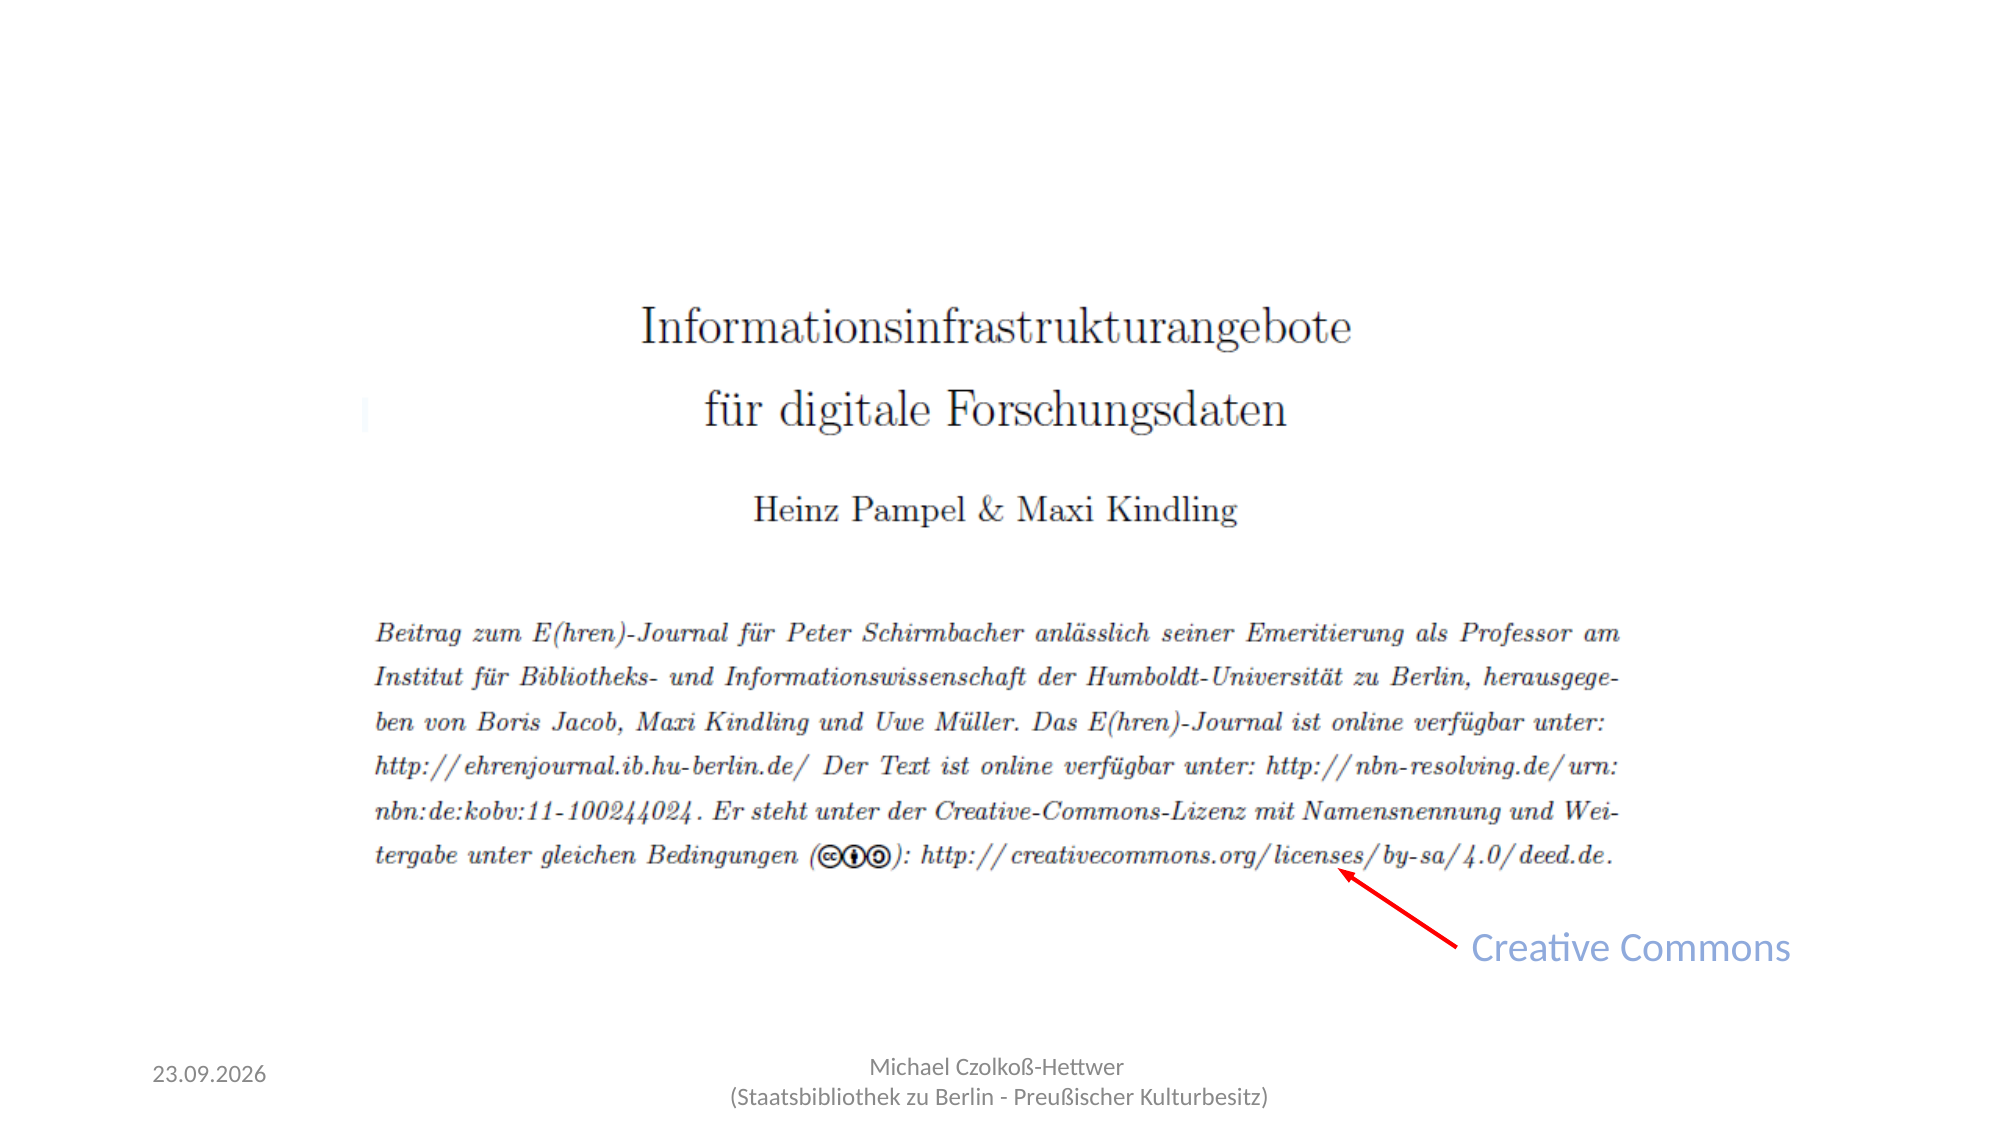

# III. Basiswissen – Lizenzen
Beispiel: OA-Publikation Pampel u. Kindling 2017
Creative Commons
Michael Czolkoß-Hettwer
(Staatsbibliothek zu Berlin - Preußischer Kulturbesitz)